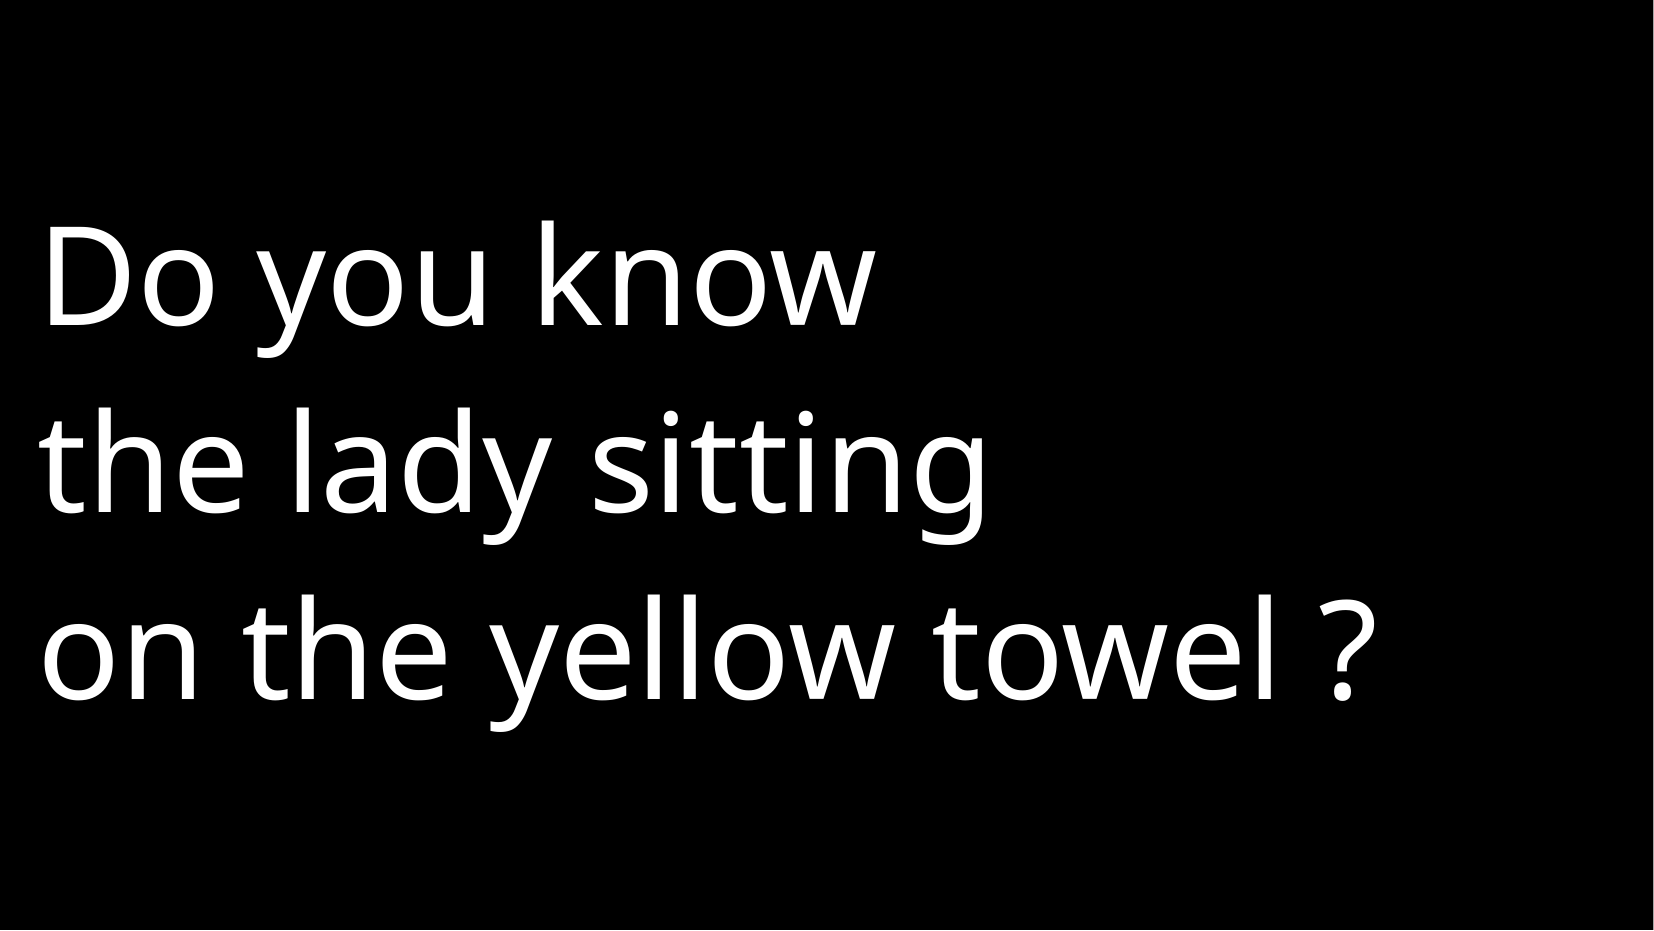

# Do you know the lady sitting on the yellow towel ?